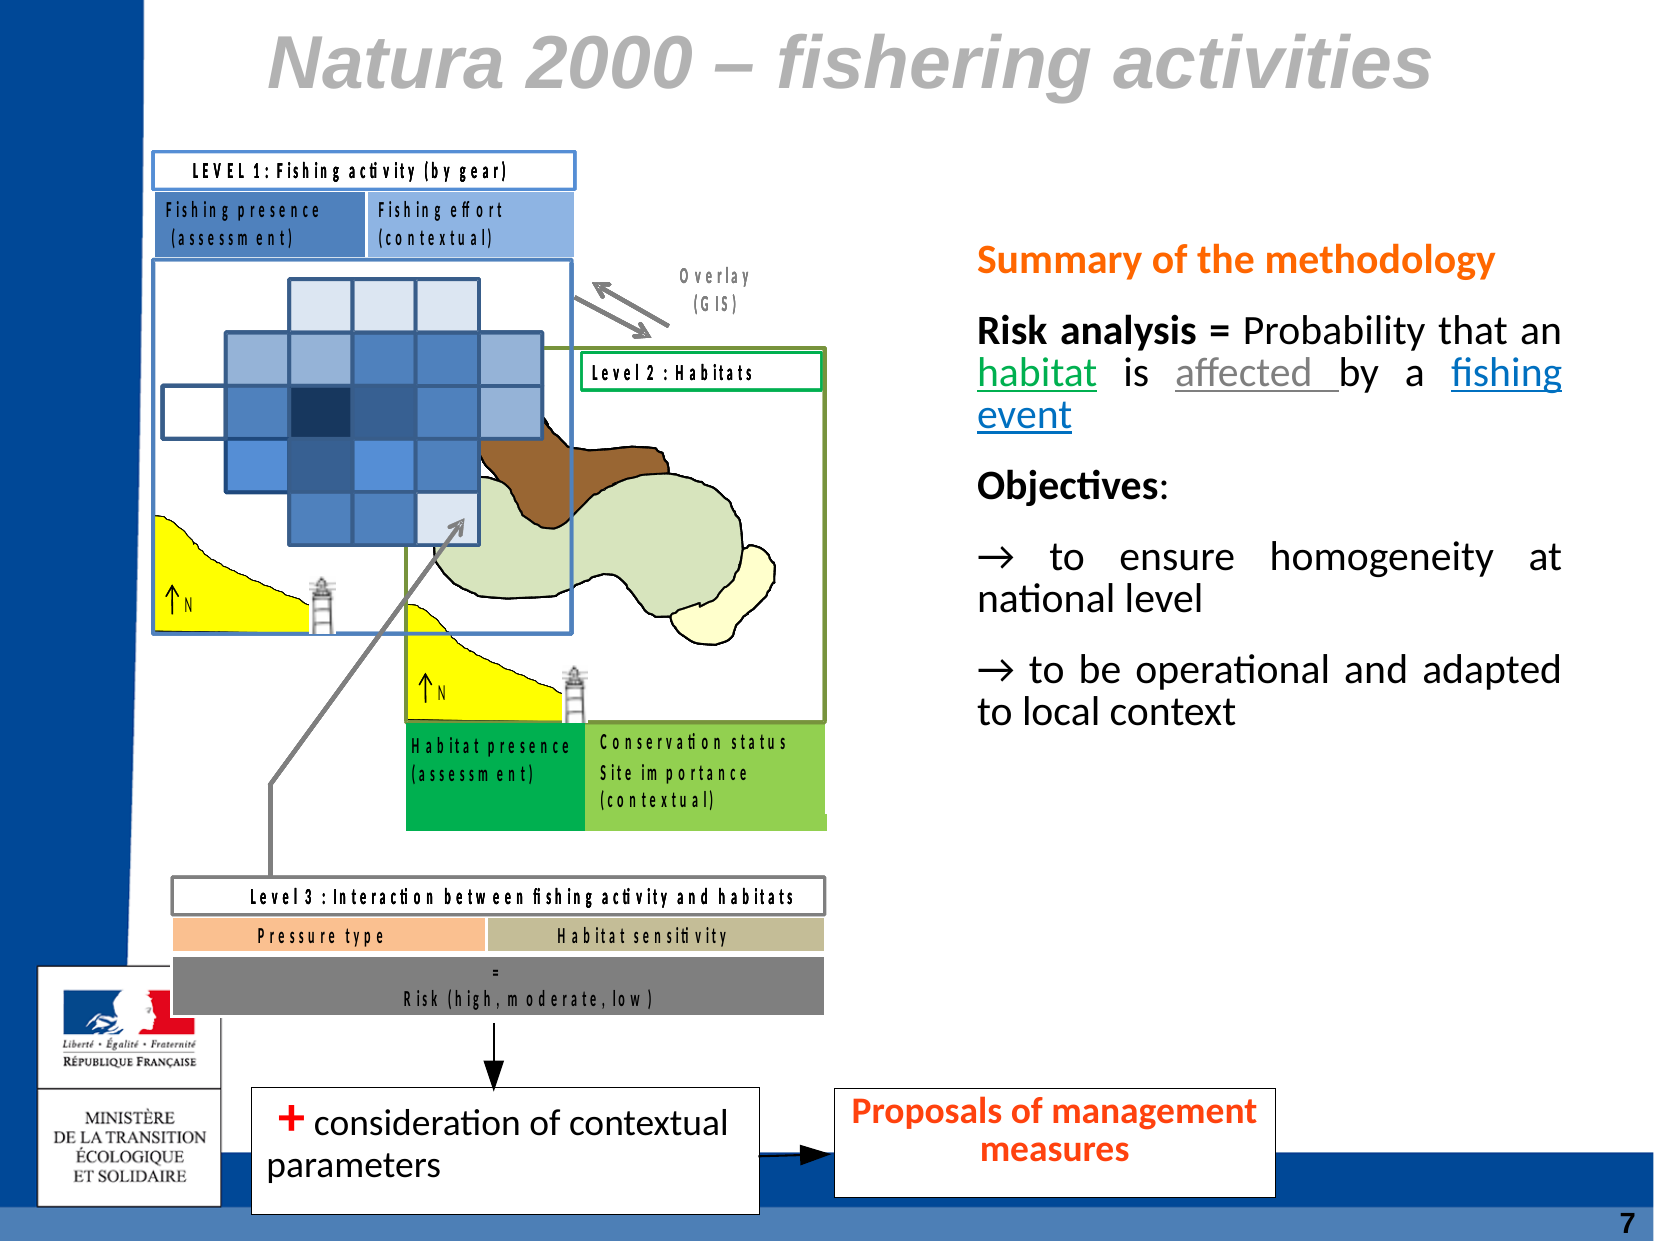

Natura 2000 – fishering activities
# Summary of the methodology
Risk analysis = Probability that an habitat is affected by a fishing event
Objectives:
→ to ensure homogeneity at national level
→ to be operational and adapted to local context
 + consideration of contextual parameters
Proposals of management measures